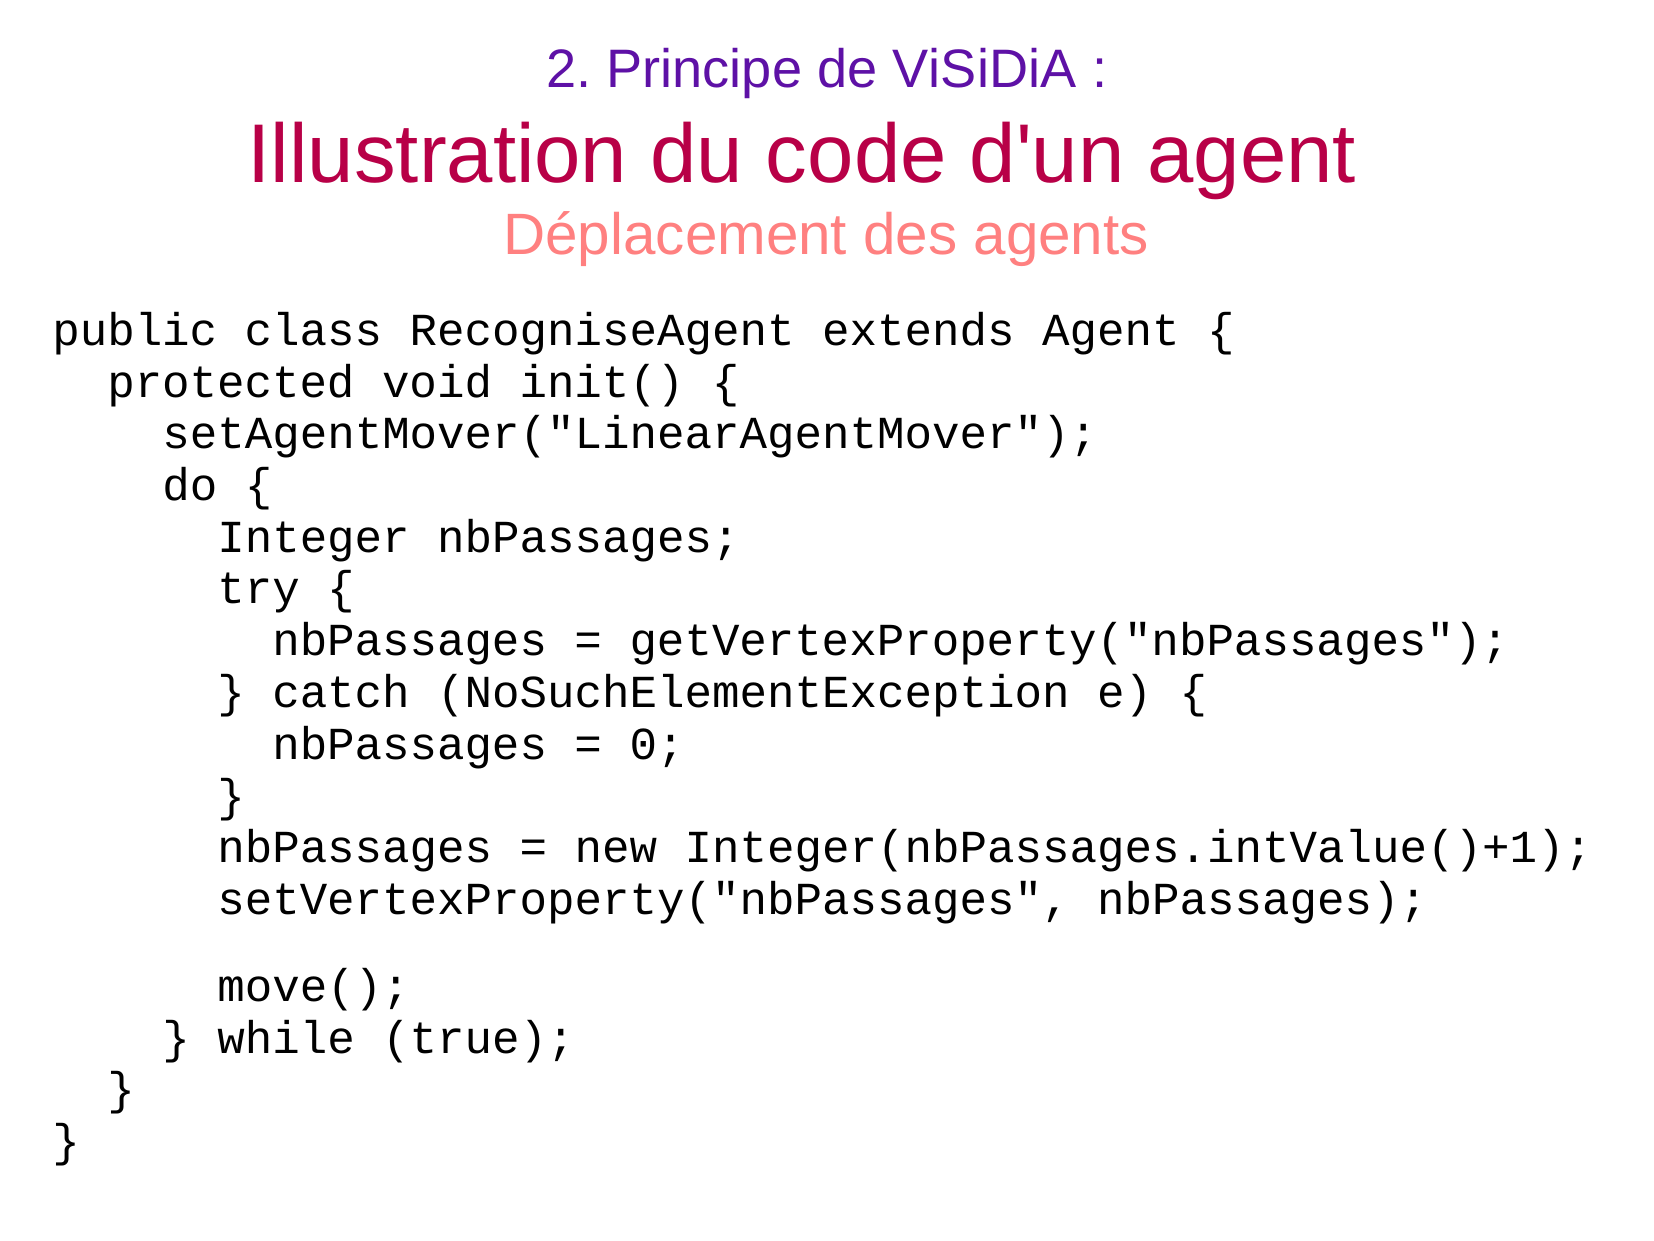

2. Principe de ViSiDiA :
Illustration du code d'un agent
Déplacement des agents
#
public class RecogniseAgent extends Agent {
 protected void init() {
 setAgentMover("LinearAgentMover");
 do {
 Integer nbPassages;
 try {
 nbPassages = getVertexProperty("nbPassages");
 } catch (NoSuchElementException e) {
 nbPassages = 0;
 }
 nbPassages = new Integer(nbPassages.intValue()+1);
 setVertexProperty("nbPassages", nbPassages);
 move();
 } while (true);
 }
}